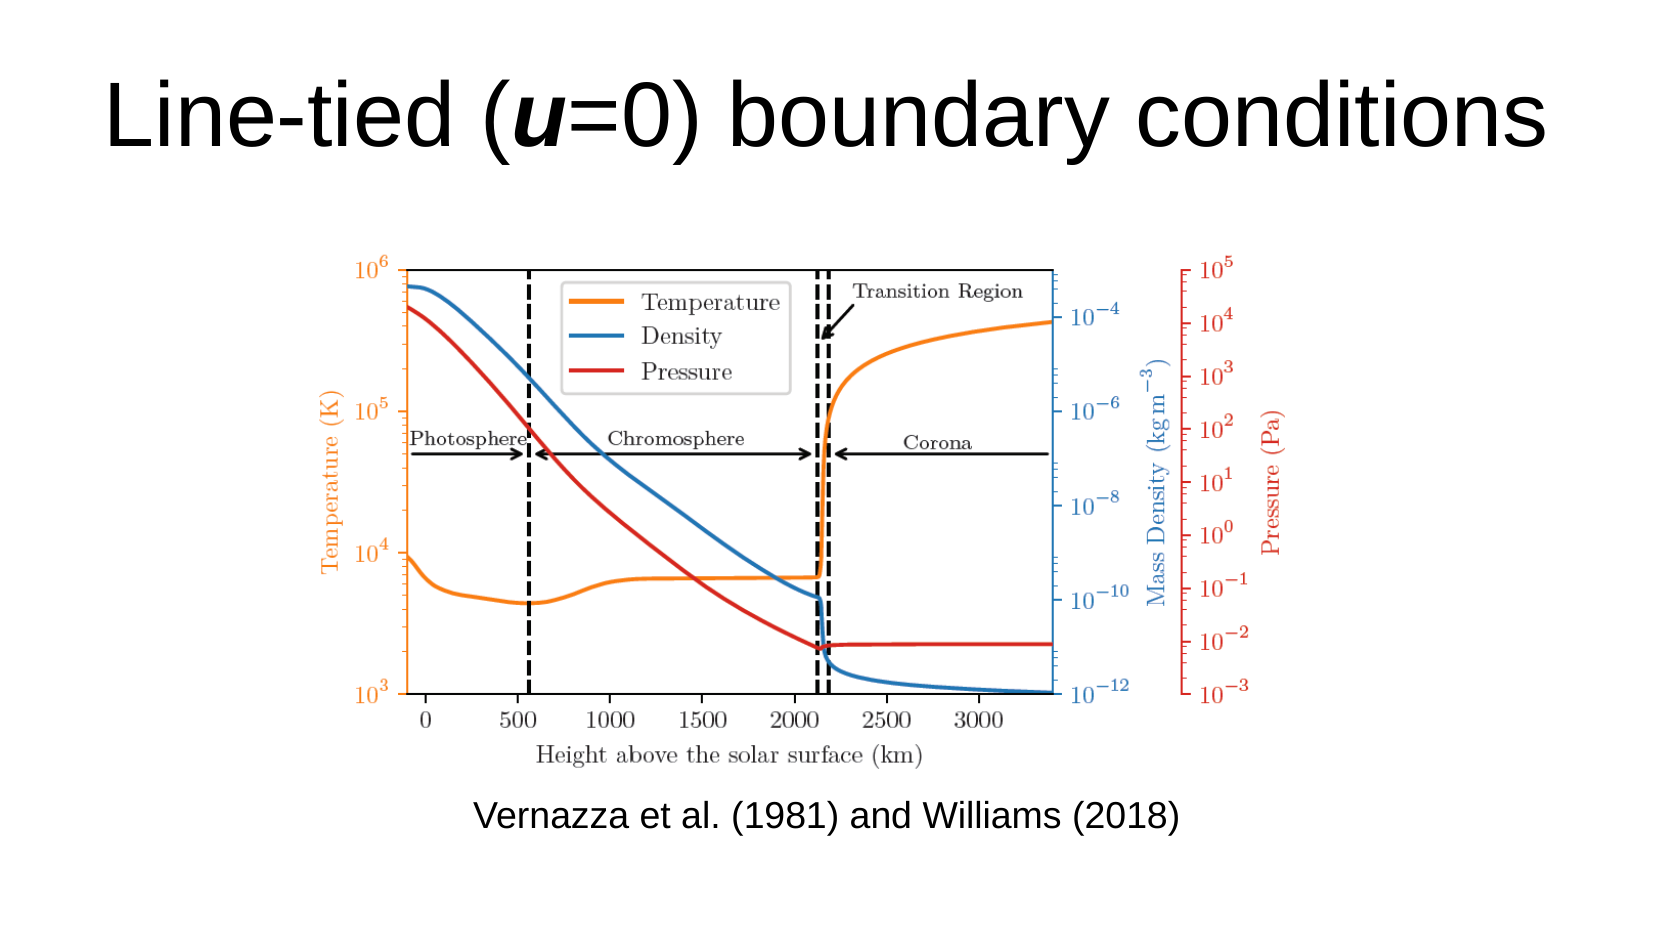

# Line-tied (u=0) boundary conditions
Vernazza et al. (1981) and Williams (2018)